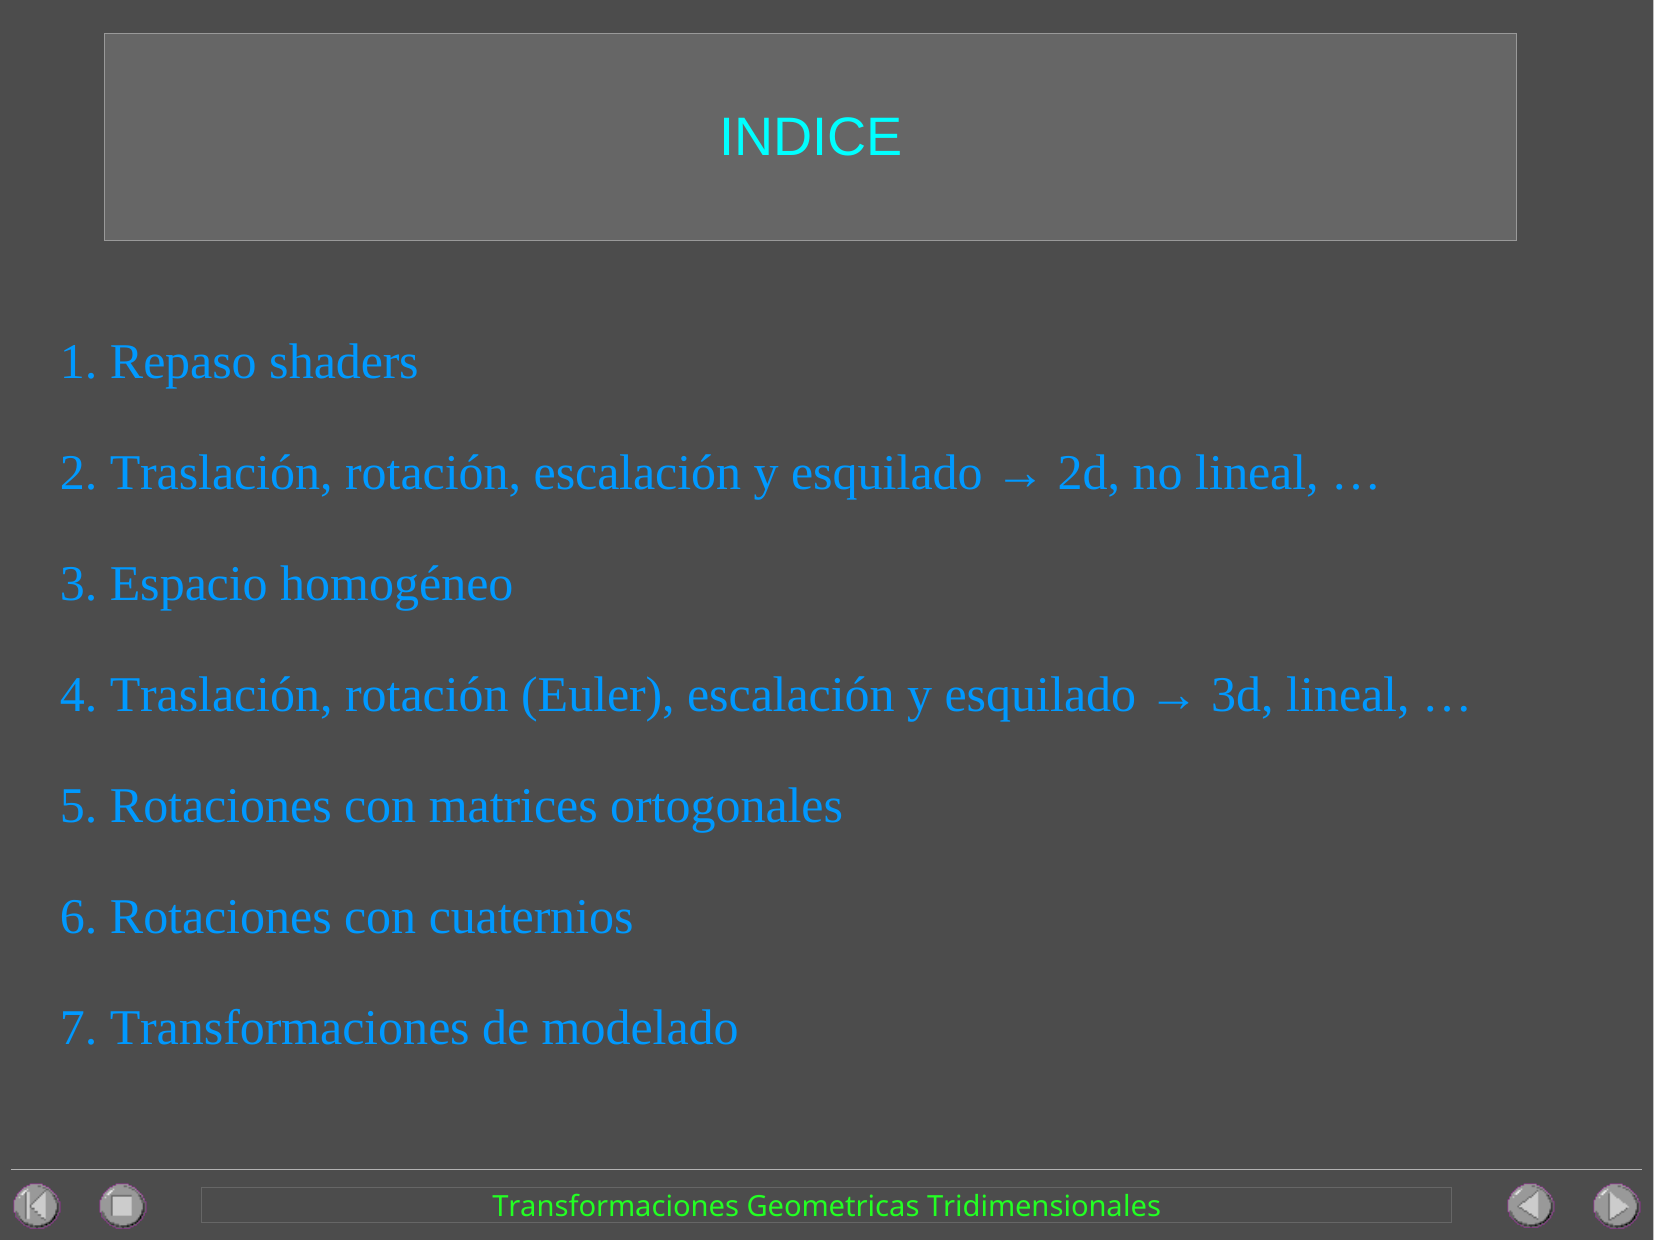

# INDICE
1. Repaso shaders
2. Traslación, rotación, escalación y esquilado → 2d, no lineal, …
3. Espacio homogéneo
4. Traslación, rotación (Euler), escalación y esquilado → 3d, lineal, …
5. Rotaciones con matrices ortogonales
6. Rotaciones con cuaternios
7. Transformaciones de modelado